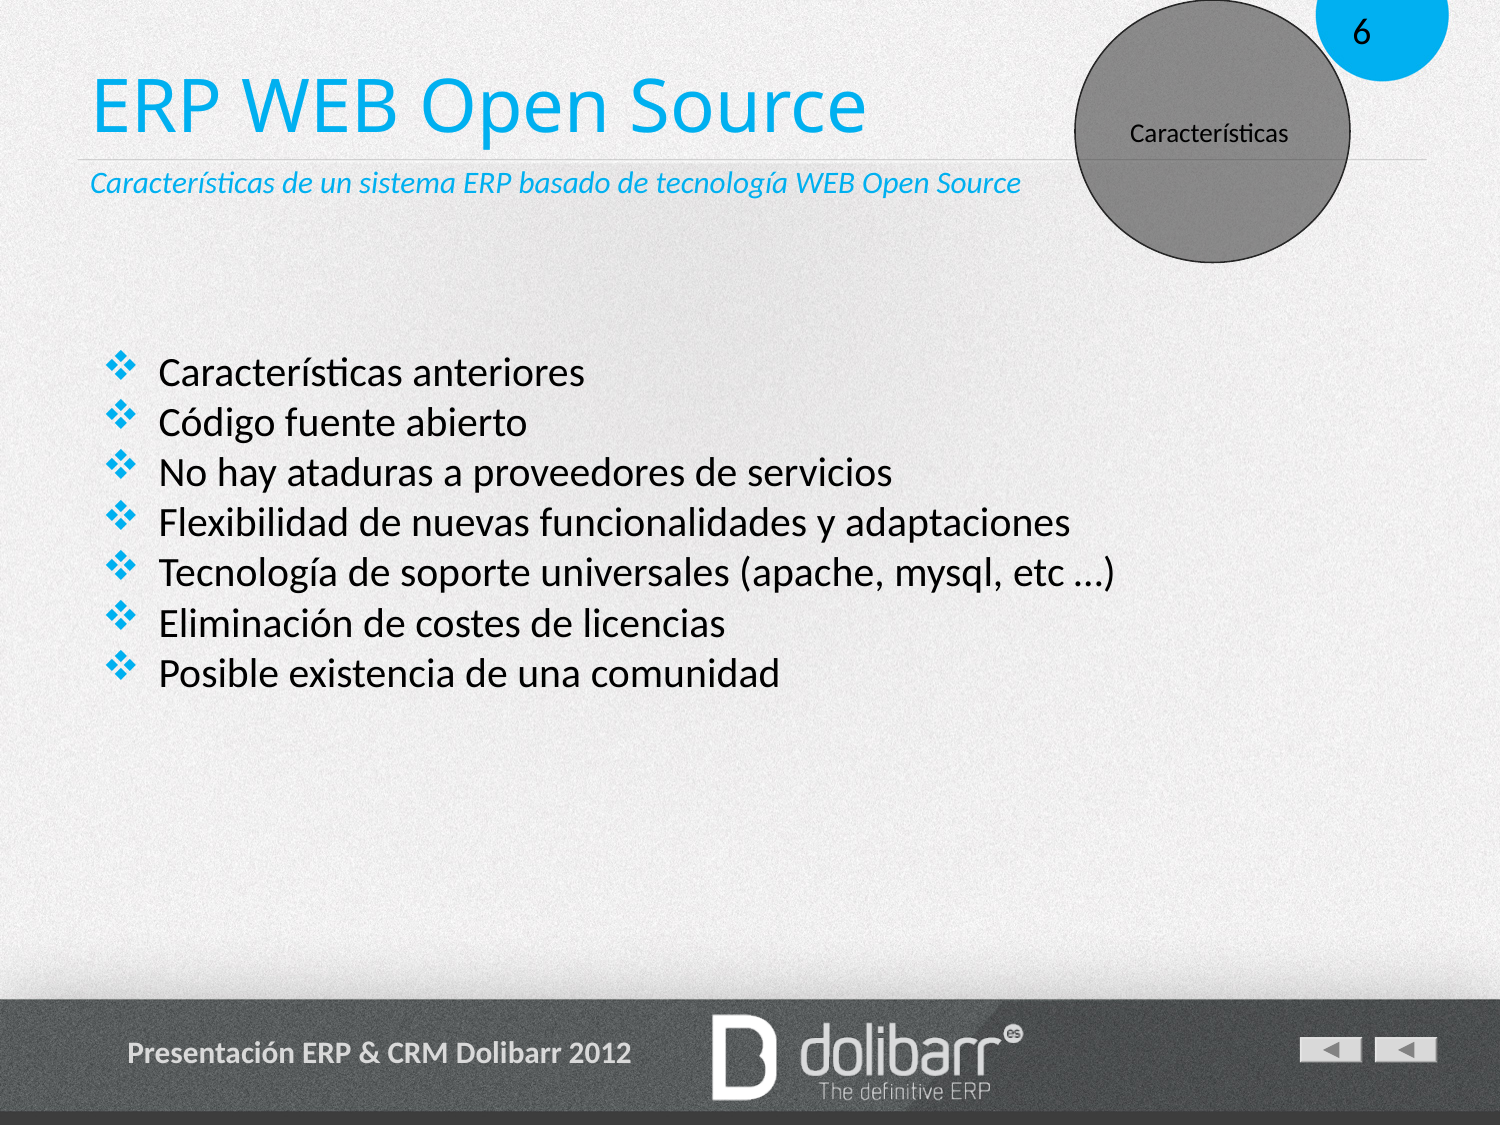

Características
Erp/Crm
open source
web
# ERP WEB Open Source
Características de un sistema ERP basado de tecnología WEB Open Source
Características anteriores
Código fuente abierto
No hay ataduras a proveedores de servicios
Flexibilidad de nuevas funcionalidades y adaptaciones
Tecnología de soporte universales (apache, mysql, etc …)
Eliminación de costes de licencias
Posible existencia de una comunidad
Presentación ERP & CRM Dolibarr 2012